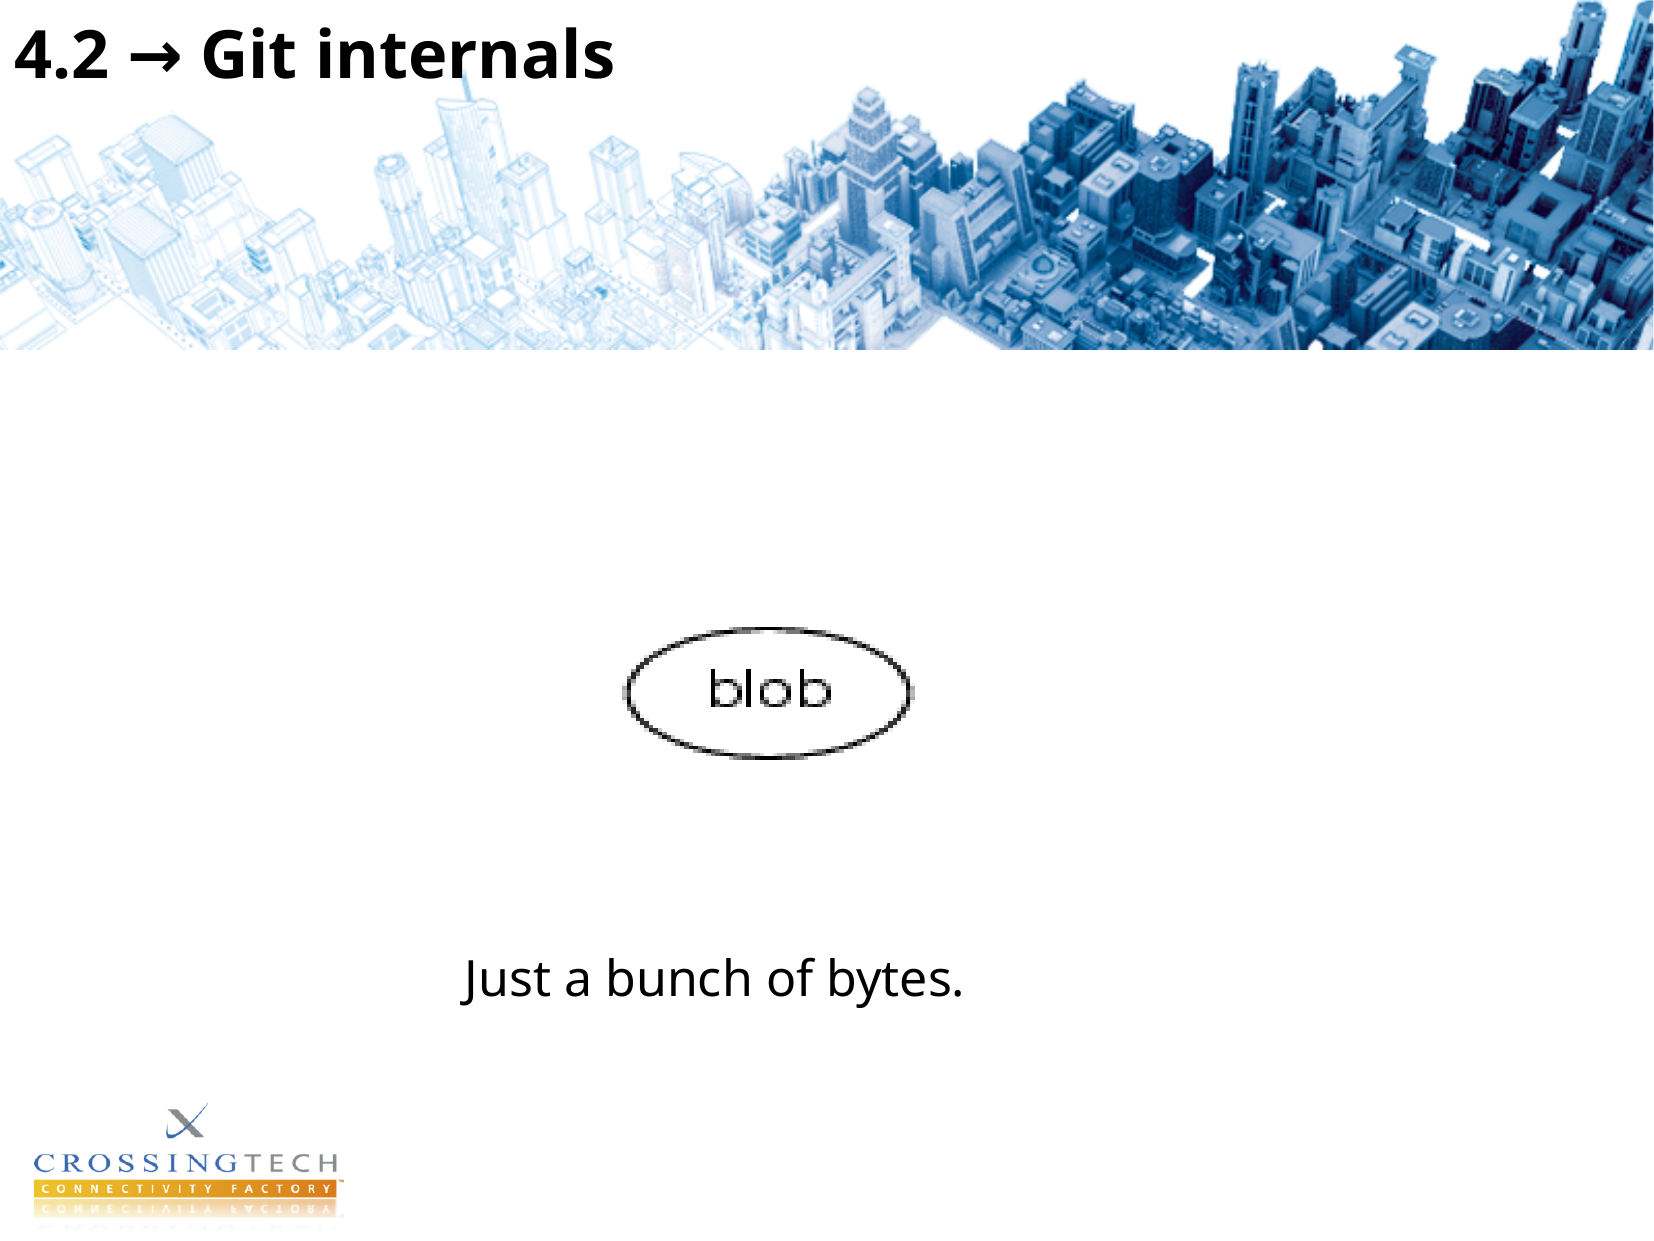

4.2 → Git internals
Just a bunch of bytes.